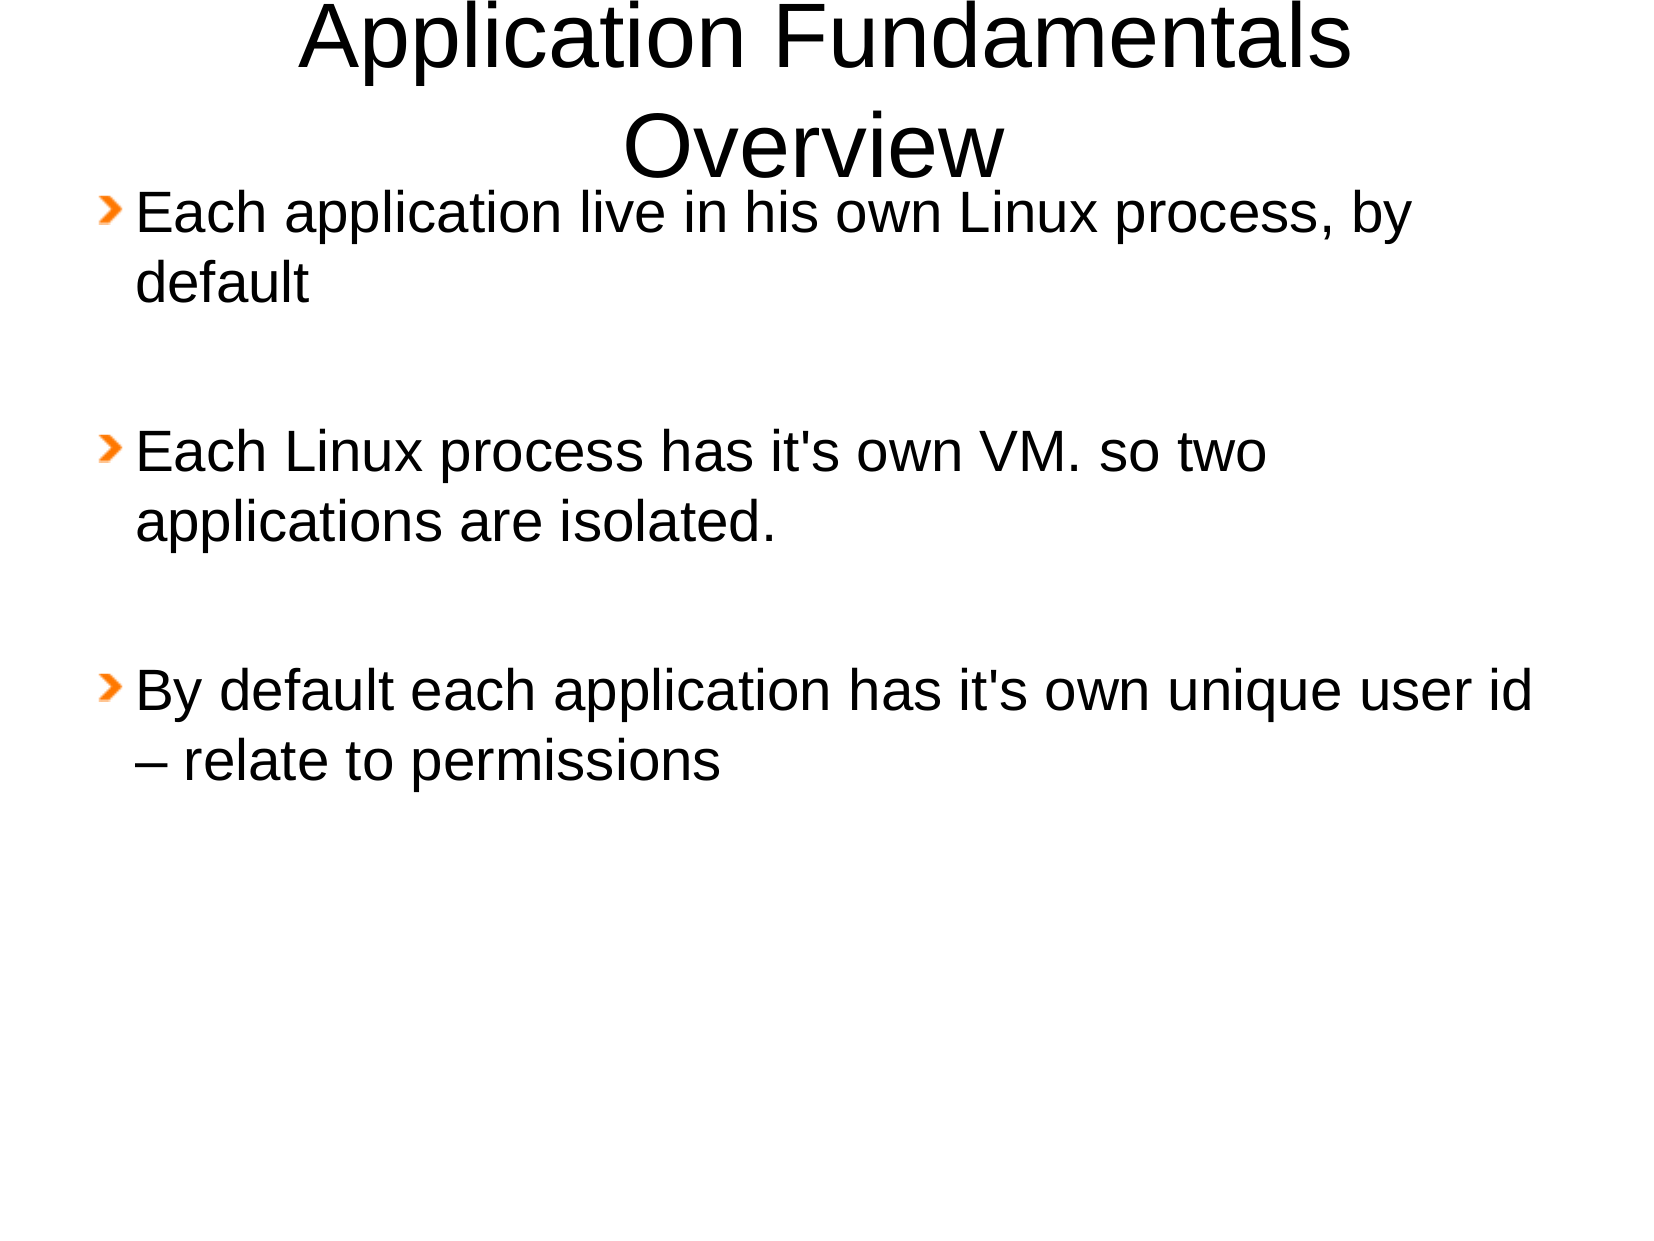

# Application Fundamentals Overview
Each application live in his own Linux process, by default
Each Linux process has it's own VM. so two applications are isolated.
By default each application has it's own unique user id – relate to permissions